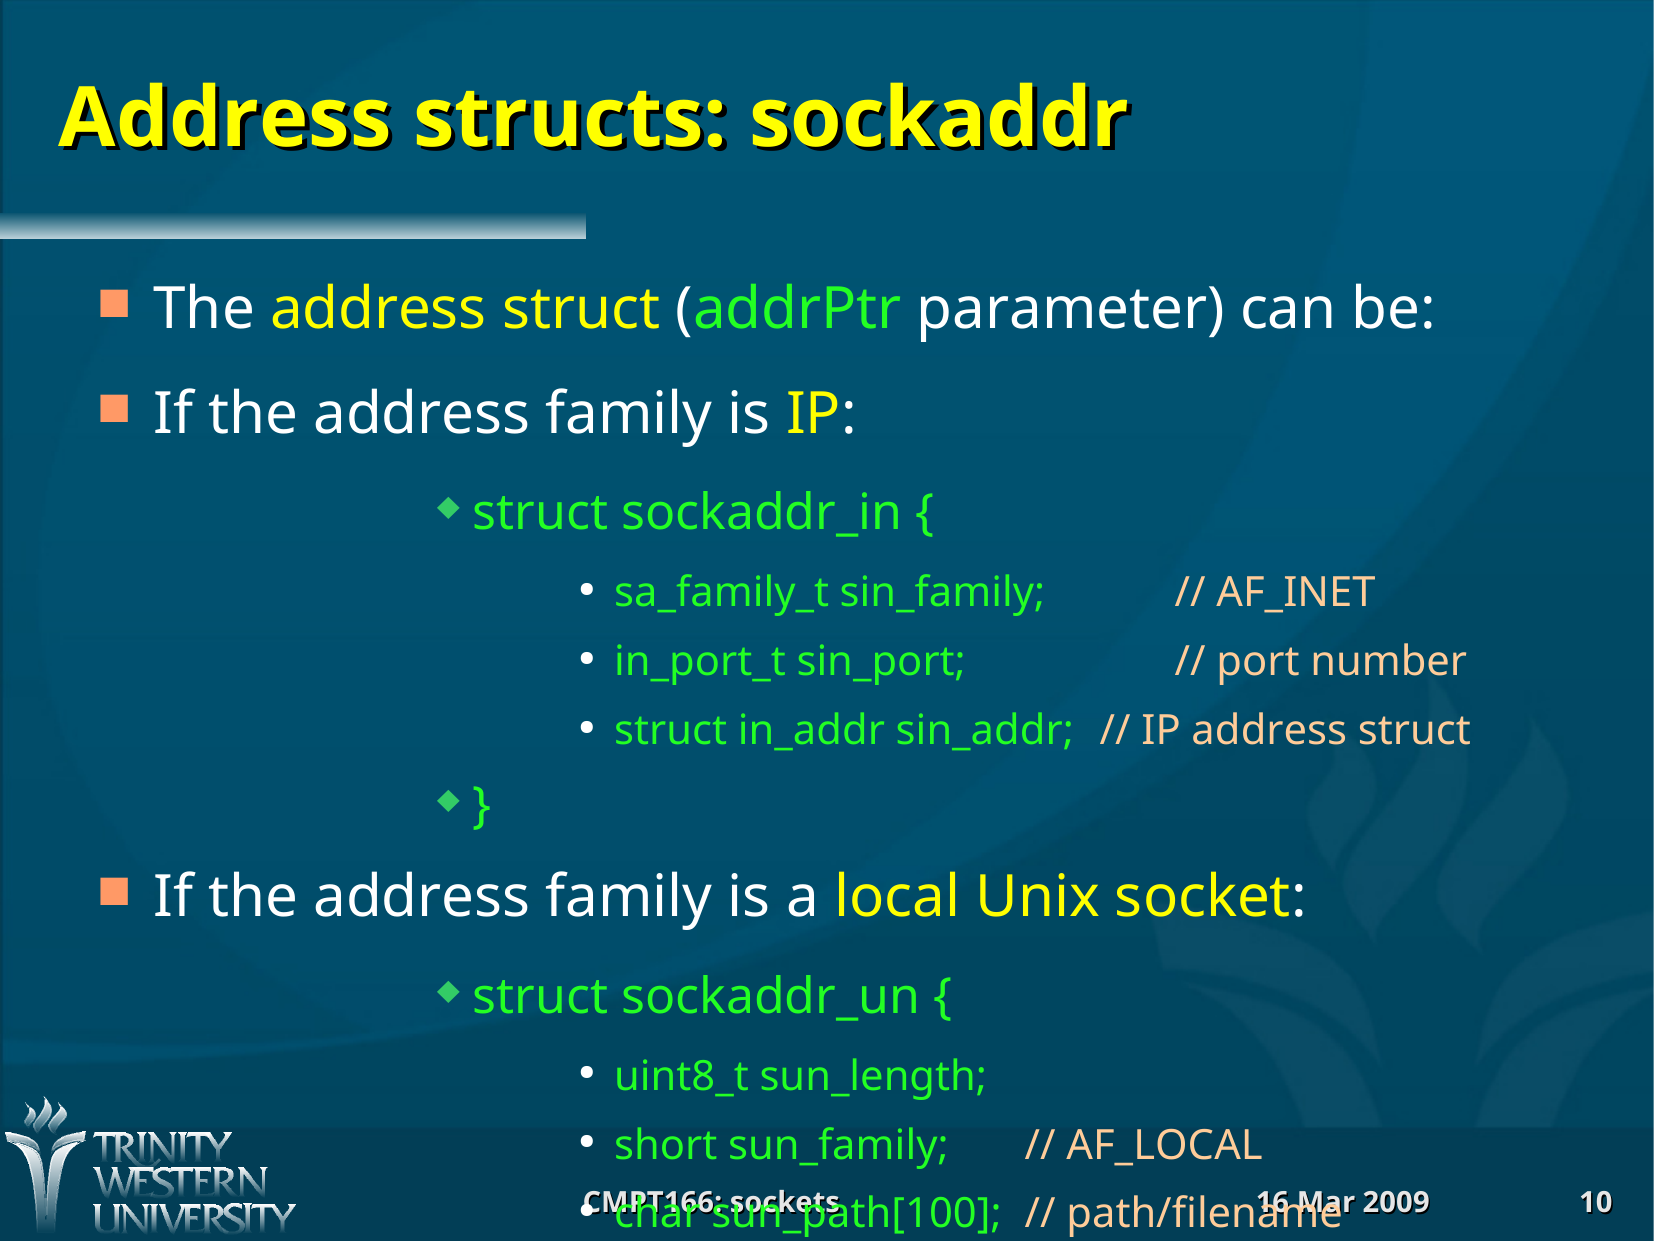

# Address structs: sockaddr
The address struct (addrPtr parameter) can be:
If the address family is IP:
struct sockaddr_in {
sa_family_t sin_family;		// AF_INET
in_port_t sin_port;			// port number
struct in_addr sin_addr;	// IP address struct
}
If the address family is a local Unix socket:
struct sockaddr_un {
uint8_t sun_length;
short sun_family;		// AF_LOCAL
char sun_path[100];	// path/filename
CMPT166: sockets
16 Mar 2009
10